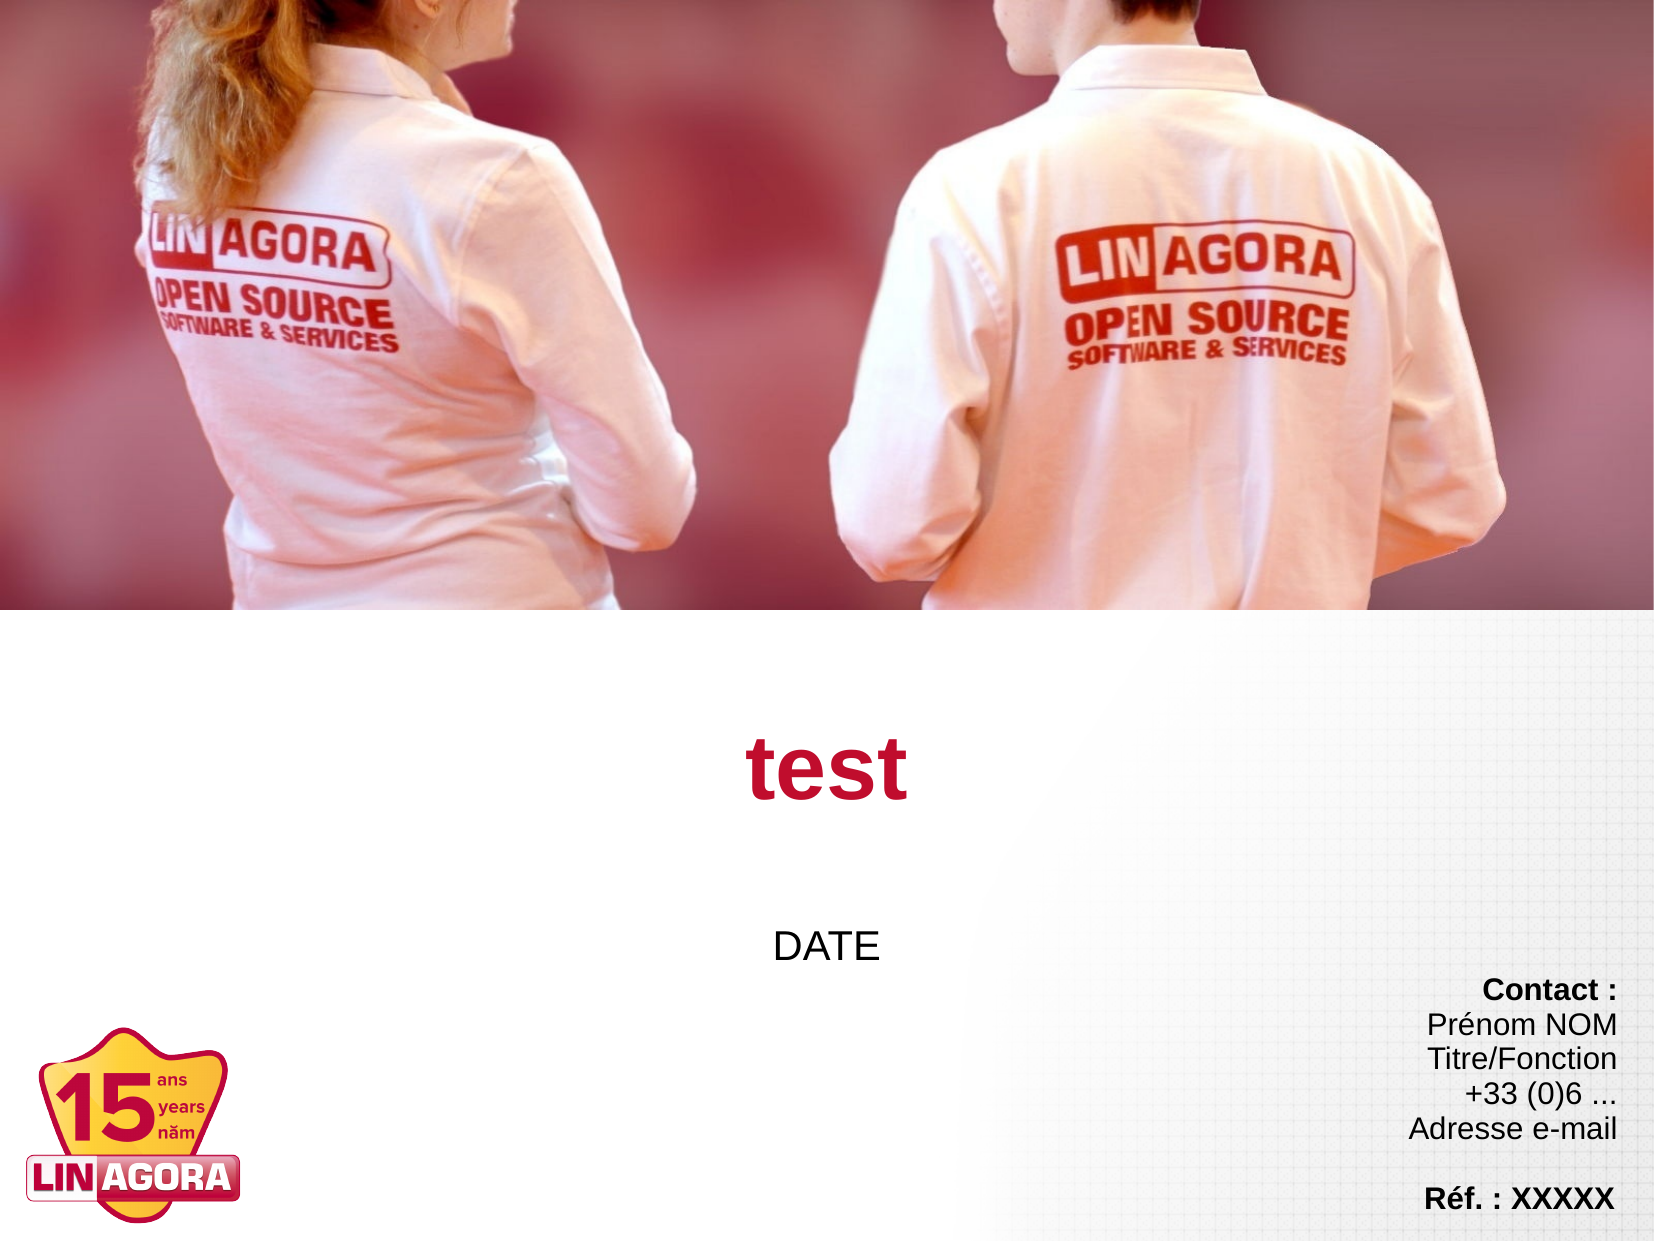

test
# Contact :
Prénom NOM
Titre/Fonction
+33 (0)6 ...
Adresse e-mail
DATE
1
Réf. : XXXXX